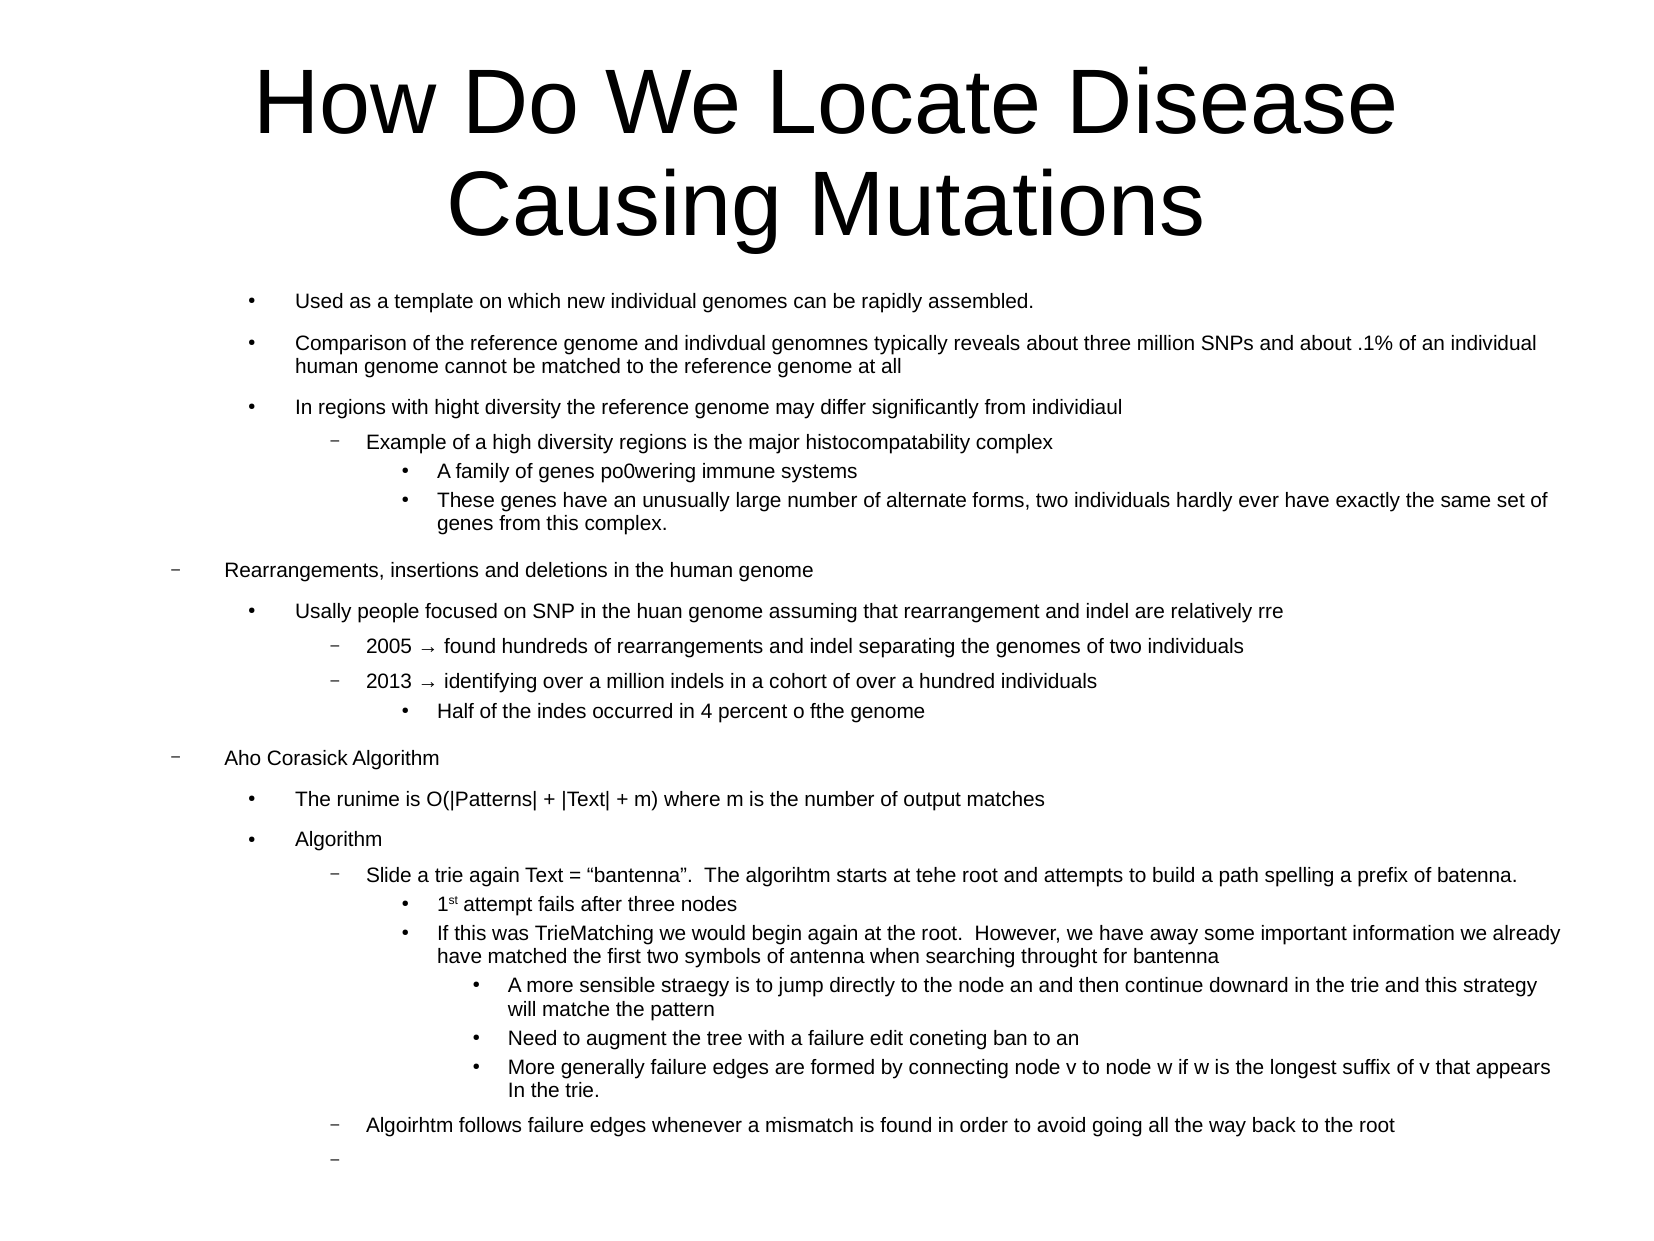

# How Do We Locate Disease Causing Mutations
Used as a template on which new individual genomes can be rapidly assembled.
Comparison of the reference genome and indivdual genomnes typically reveals about three million SNPs and about .1% of an individual human genome cannot be matched to the reference genome at all
In regions with hight diversity the reference genome may differ significantly from individiaul
Example of a high diversity regions is the major histocompatability complex
A family of genes po0wering immune systems
These genes have an unusually large number of alternate forms, two individuals hardly ever have exactly the same set of genes from this complex.
Rearrangements, insertions and deletions in the human genome
Usally people focused on SNP in the huan genome assuming that rearrangement and indel are relatively rre
2005 → found hundreds of rearrangements and indel separating the genomes of two individuals
2013 → identifying over a million indels in a cohort of over a hundred individuals
Half of the indes occurred in 4 percent o fthe genome
Aho Corasick Algorithm
The runime is O(|Patterns| + |Text| + m) where m is the number of output matches
Algorithm
Slide a trie again Text = “bantenna”. The algorihtm starts at tehe root and attempts to build a path spelling a prefix of batenna.
1st attempt fails after three nodes
If this was TrieMatching we would begin again at the root. However, we have away some important information we already have matched the first two symbols of antenna when searching throught for bantenna
A more sensible straegy is to jump directly to the node an and then continue downard in the trie and this strategy will matche the pattern
Need to augment the tree with a failure edit coneting ban to an
More generally failure edges are formed by connecting node v to node w if w is the longest suffix of v that appears In the trie.
Algoirhtm follows failure edges whenever a mismatch is found in order to avoid going all the way back to the root